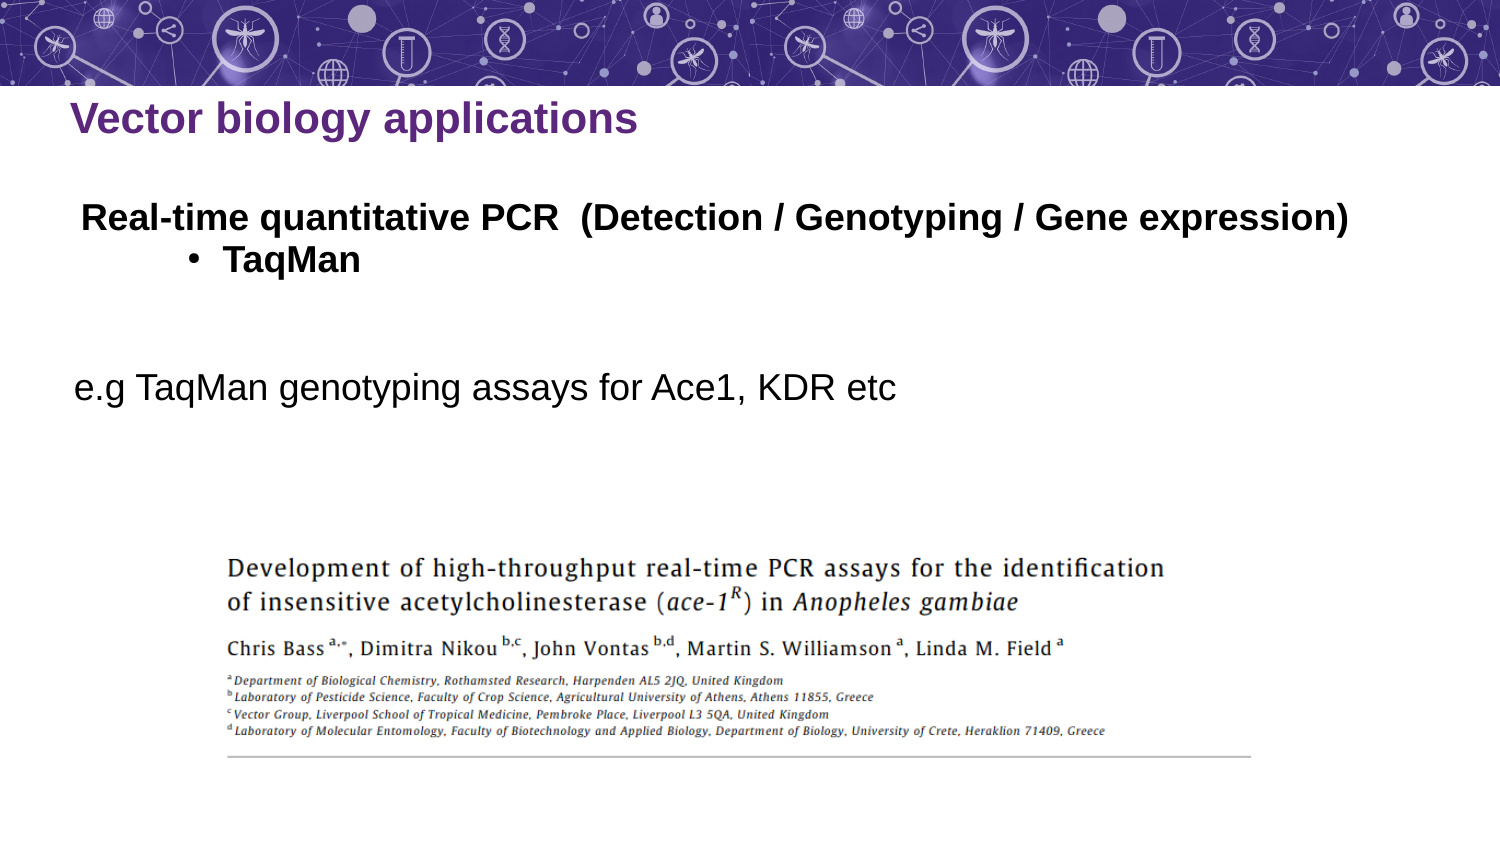

# Vector biology applications
Real-time quantitative PCR (Detection / Genotyping / Gene expression)
TaqMan
e.g TaqMan genotyping assays for Ace1, KDR etc